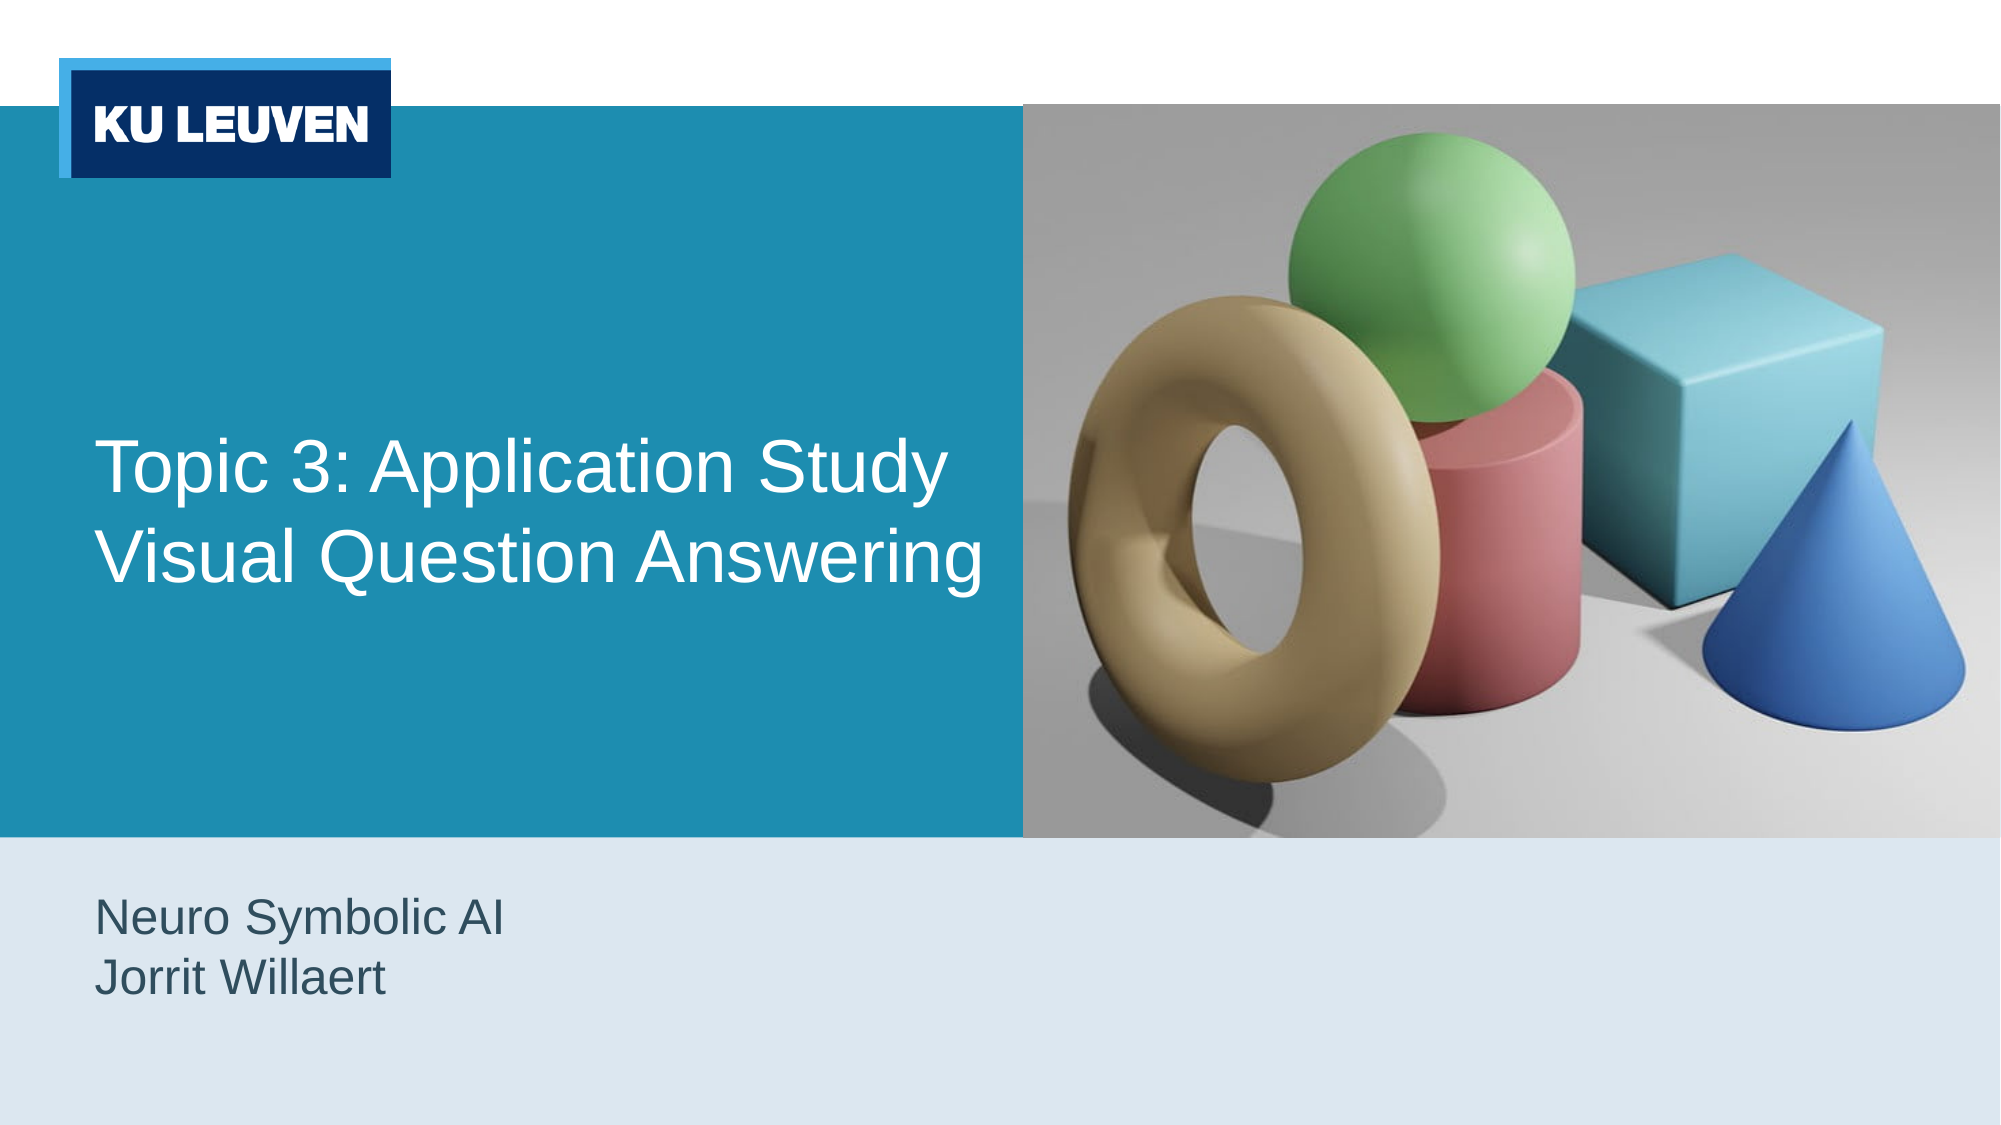

# Topic 3: Application Study Visual Question Answering
Neuro Symbolic AI
Jorrit Willaert